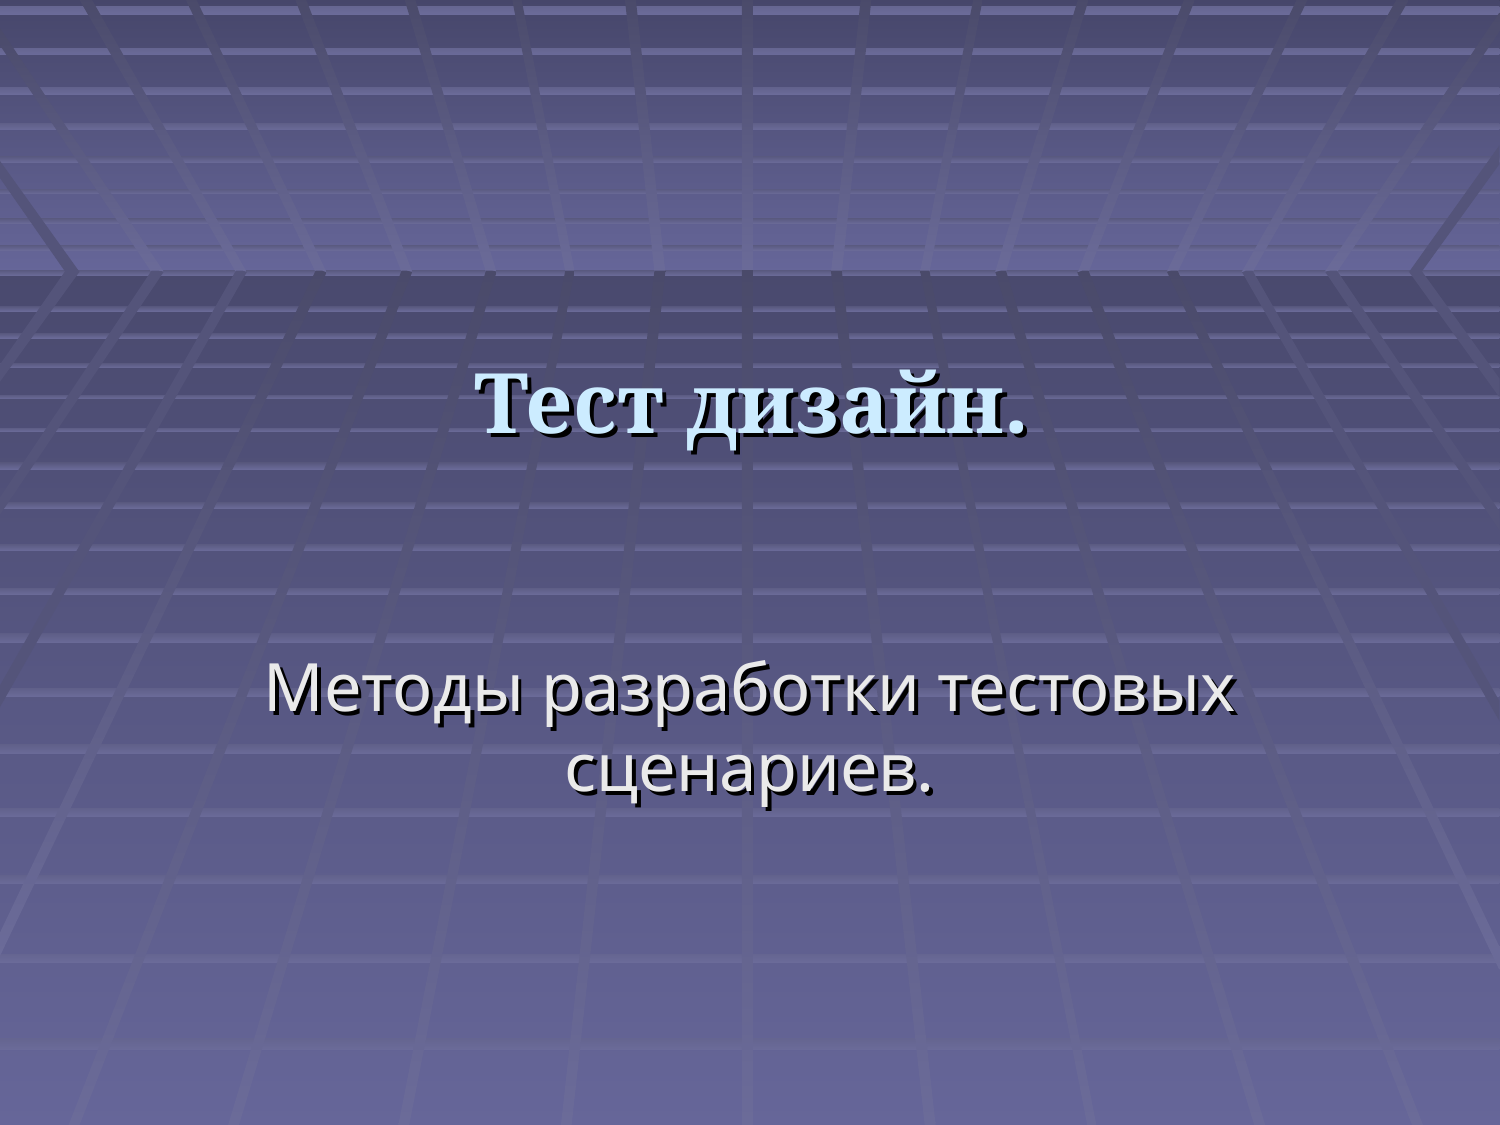

# Тест дизайн.
Методы разработки тестовых сценариев.